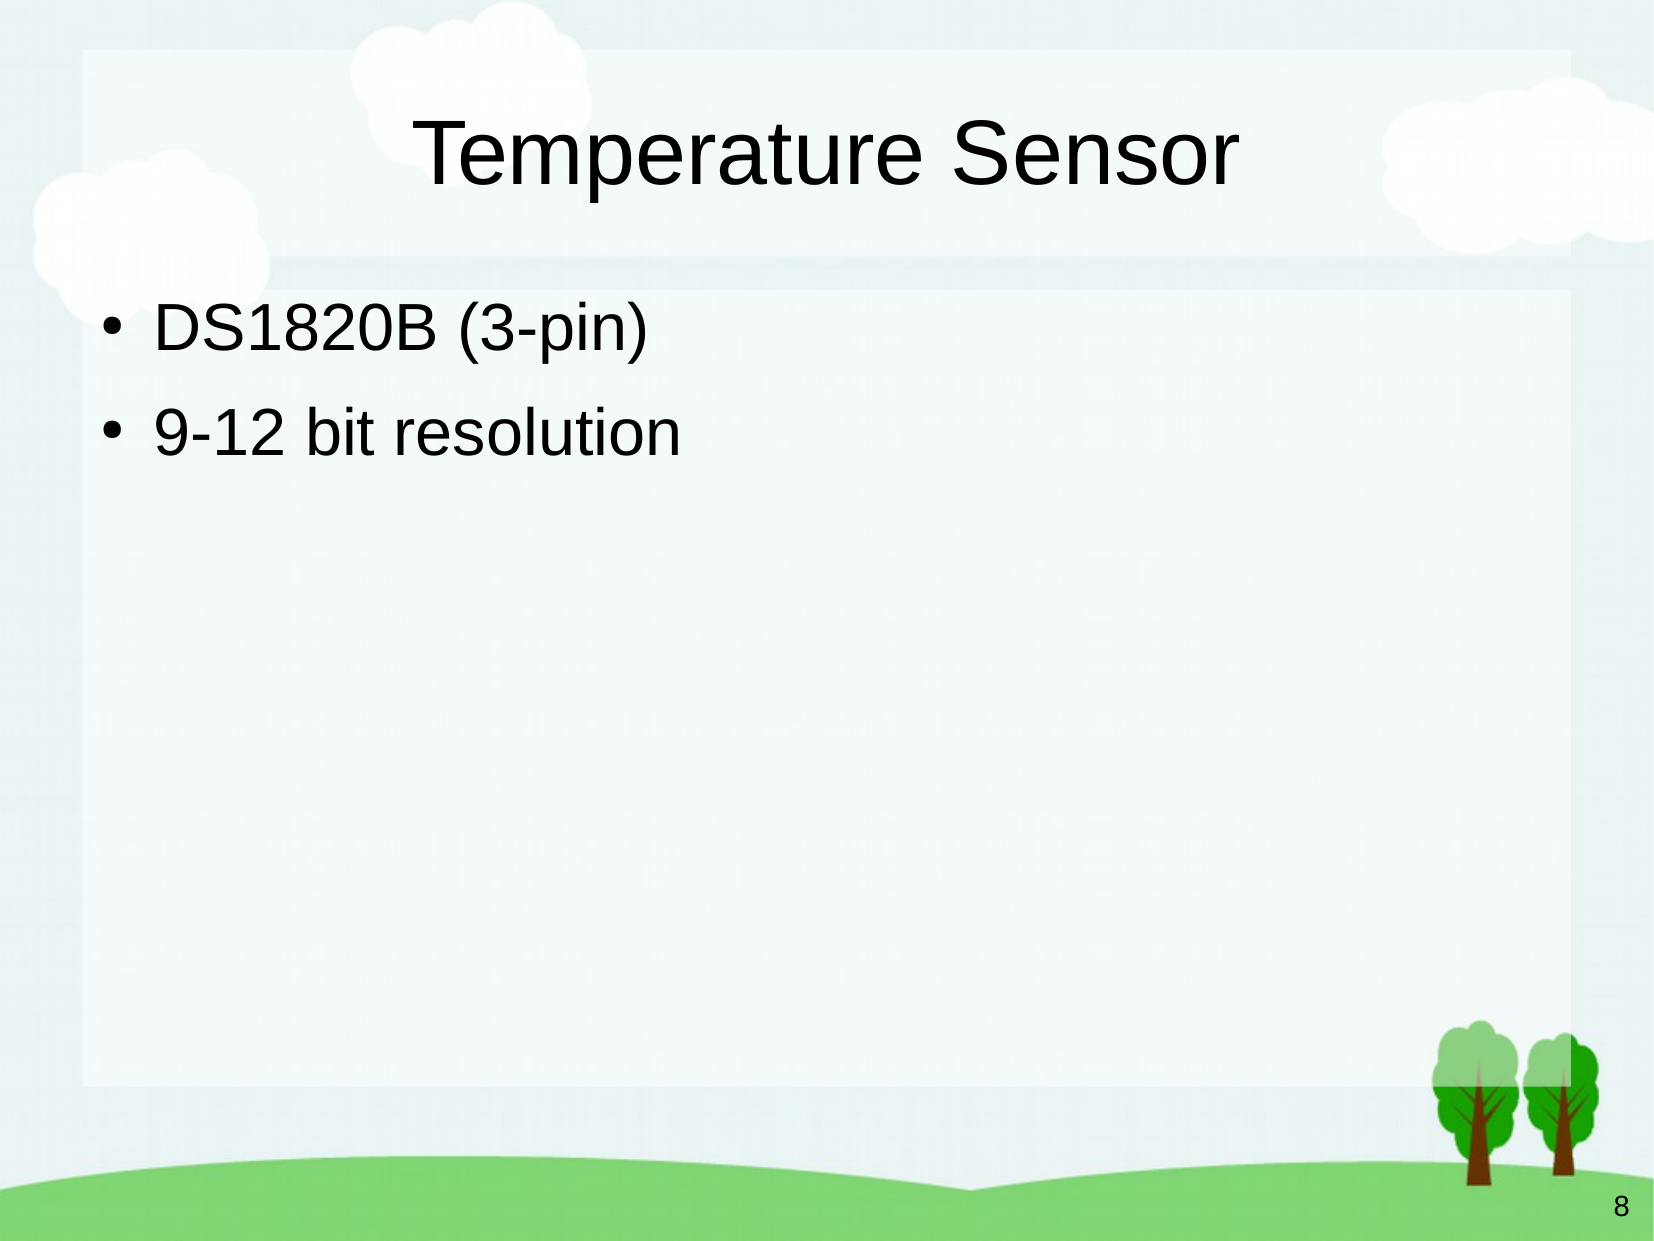

# Temperature Sensor
DS1820B (3-pin)
9-12 bit resolution
8